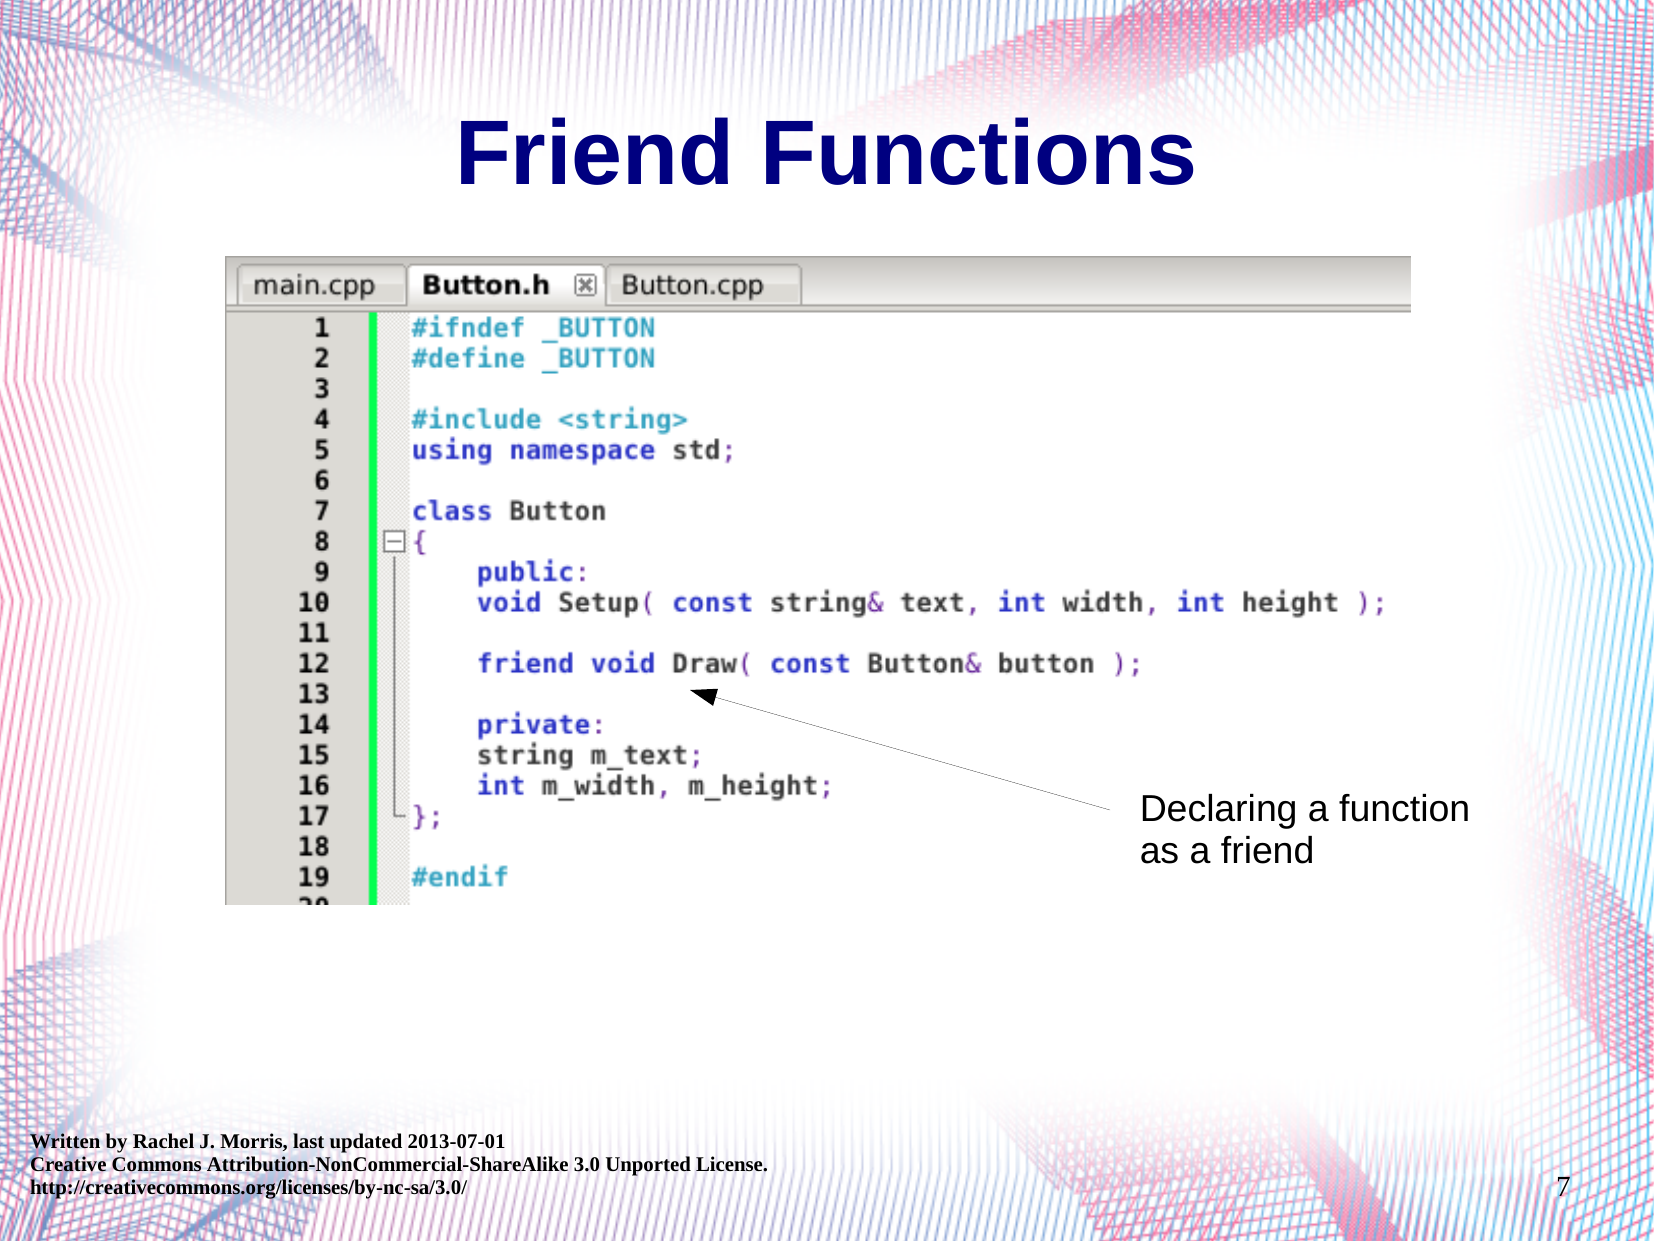

# Friend Functions
Declaring a function
as a friend
7